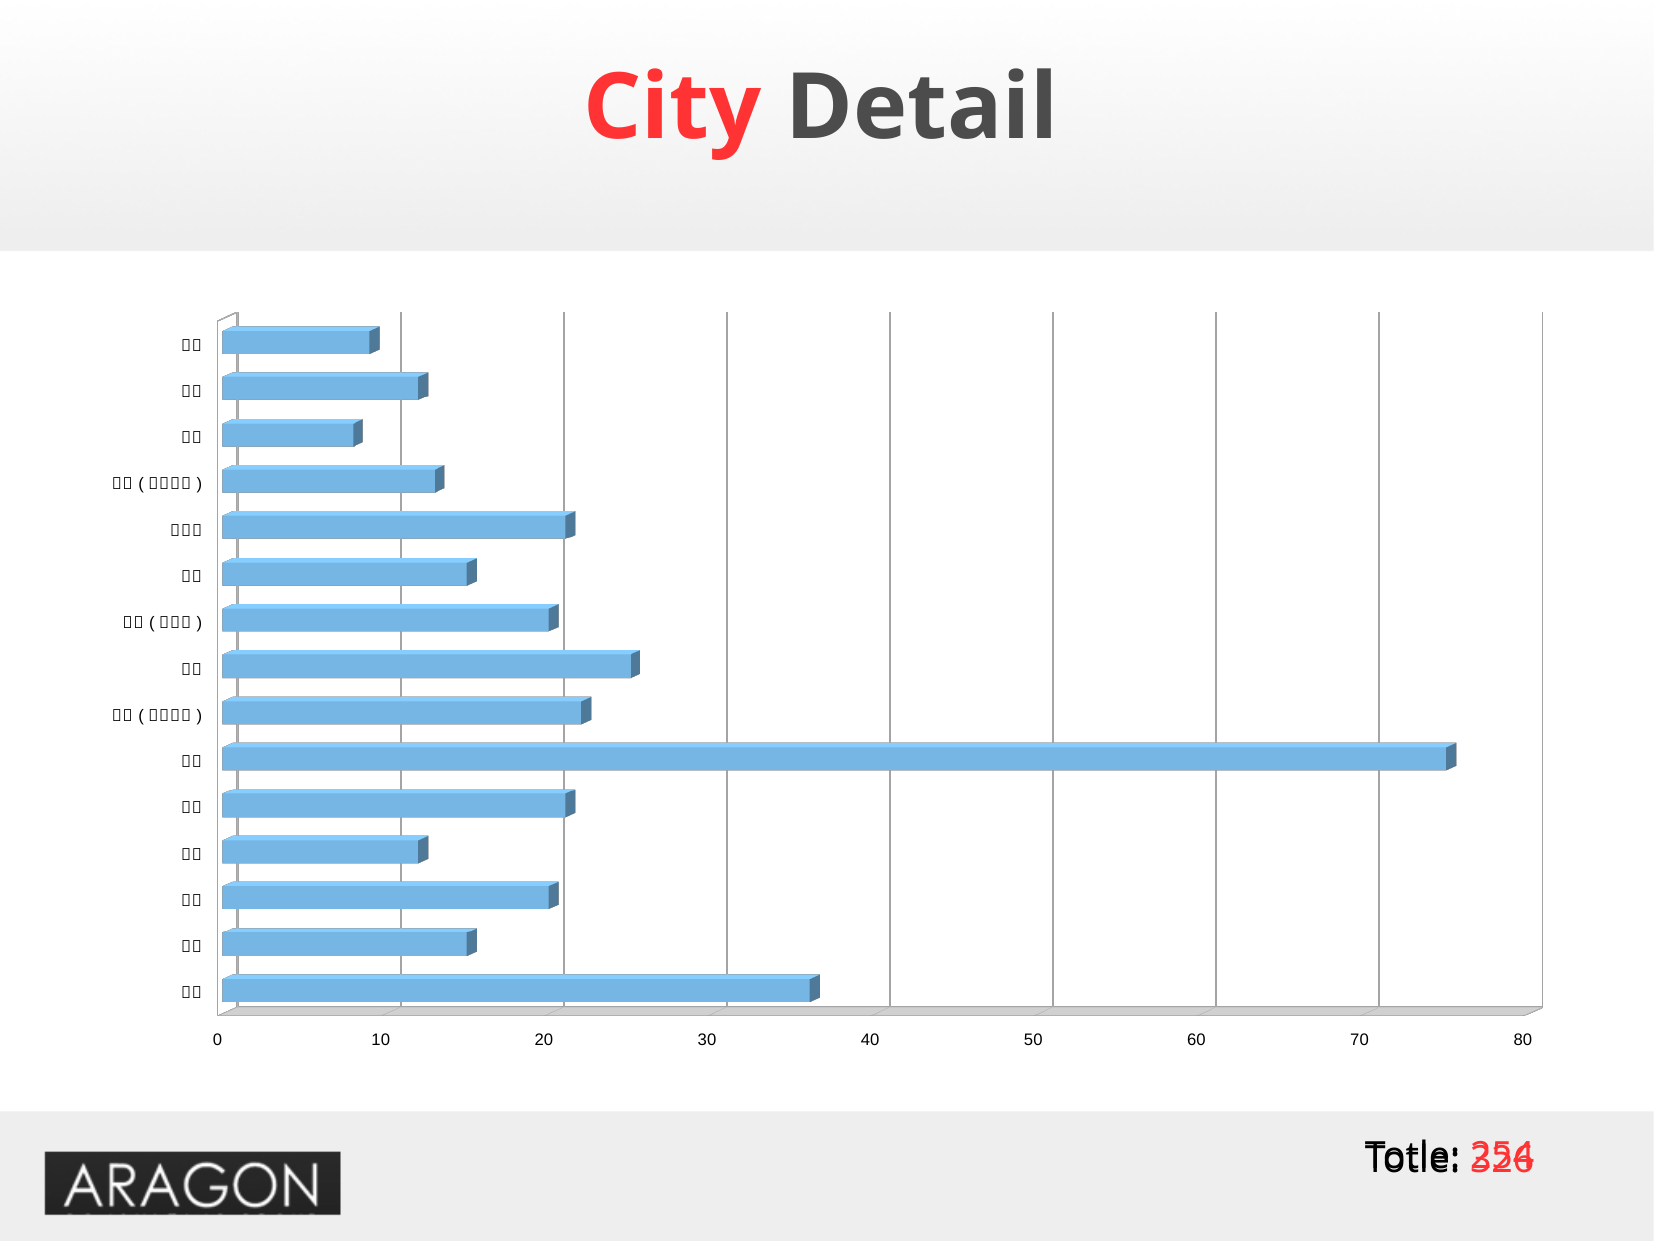

# City Detail
[unsupported chart]
[unsupported chart]
Totle: 254
Totle: 326